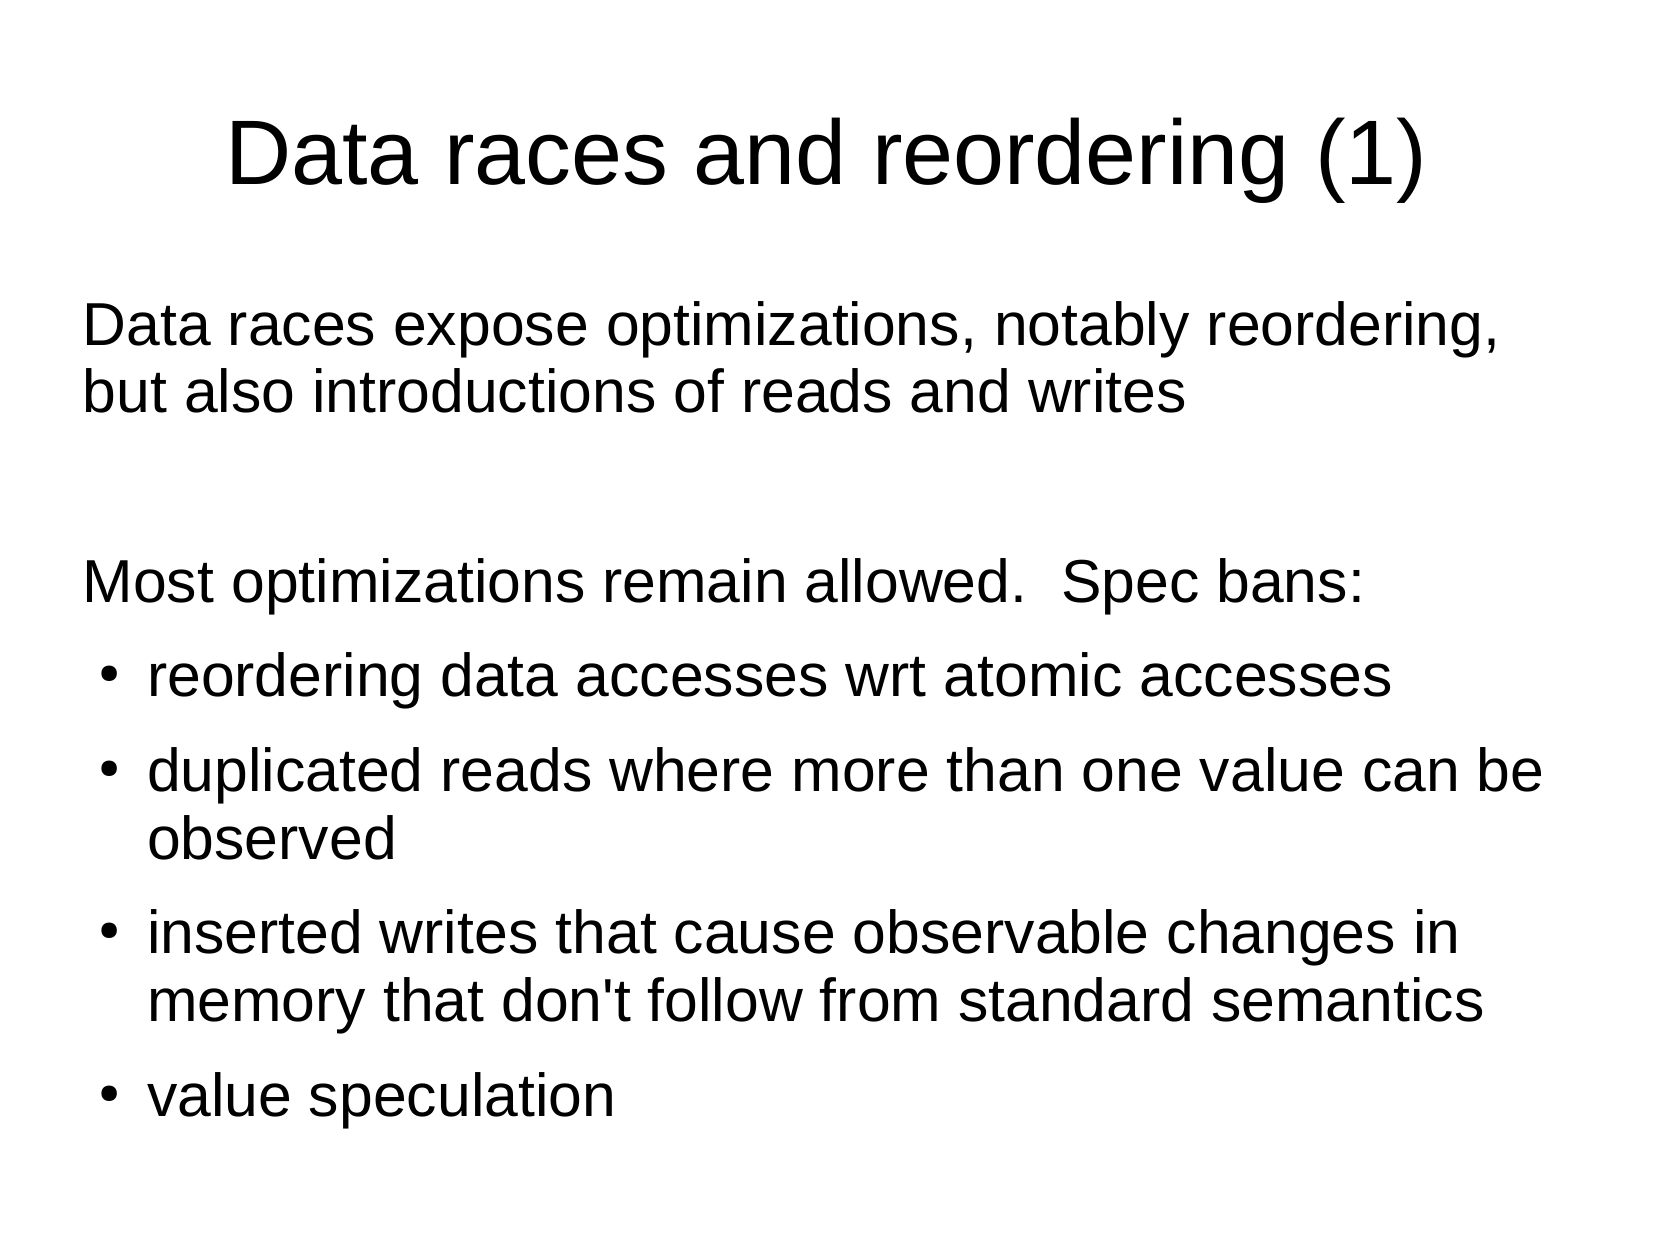

# Data races and reordering (1)
Data races expose optimizations, notably reordering, but also introductions of reads and writes
Most optimizations remain allowed. Spec bans:
reordering data accesses wrt atomic accesses
duplicated reads where more than one value can be observed
inserted writes that cause observable changes in memory that don't follow from standard semantics
value speculation